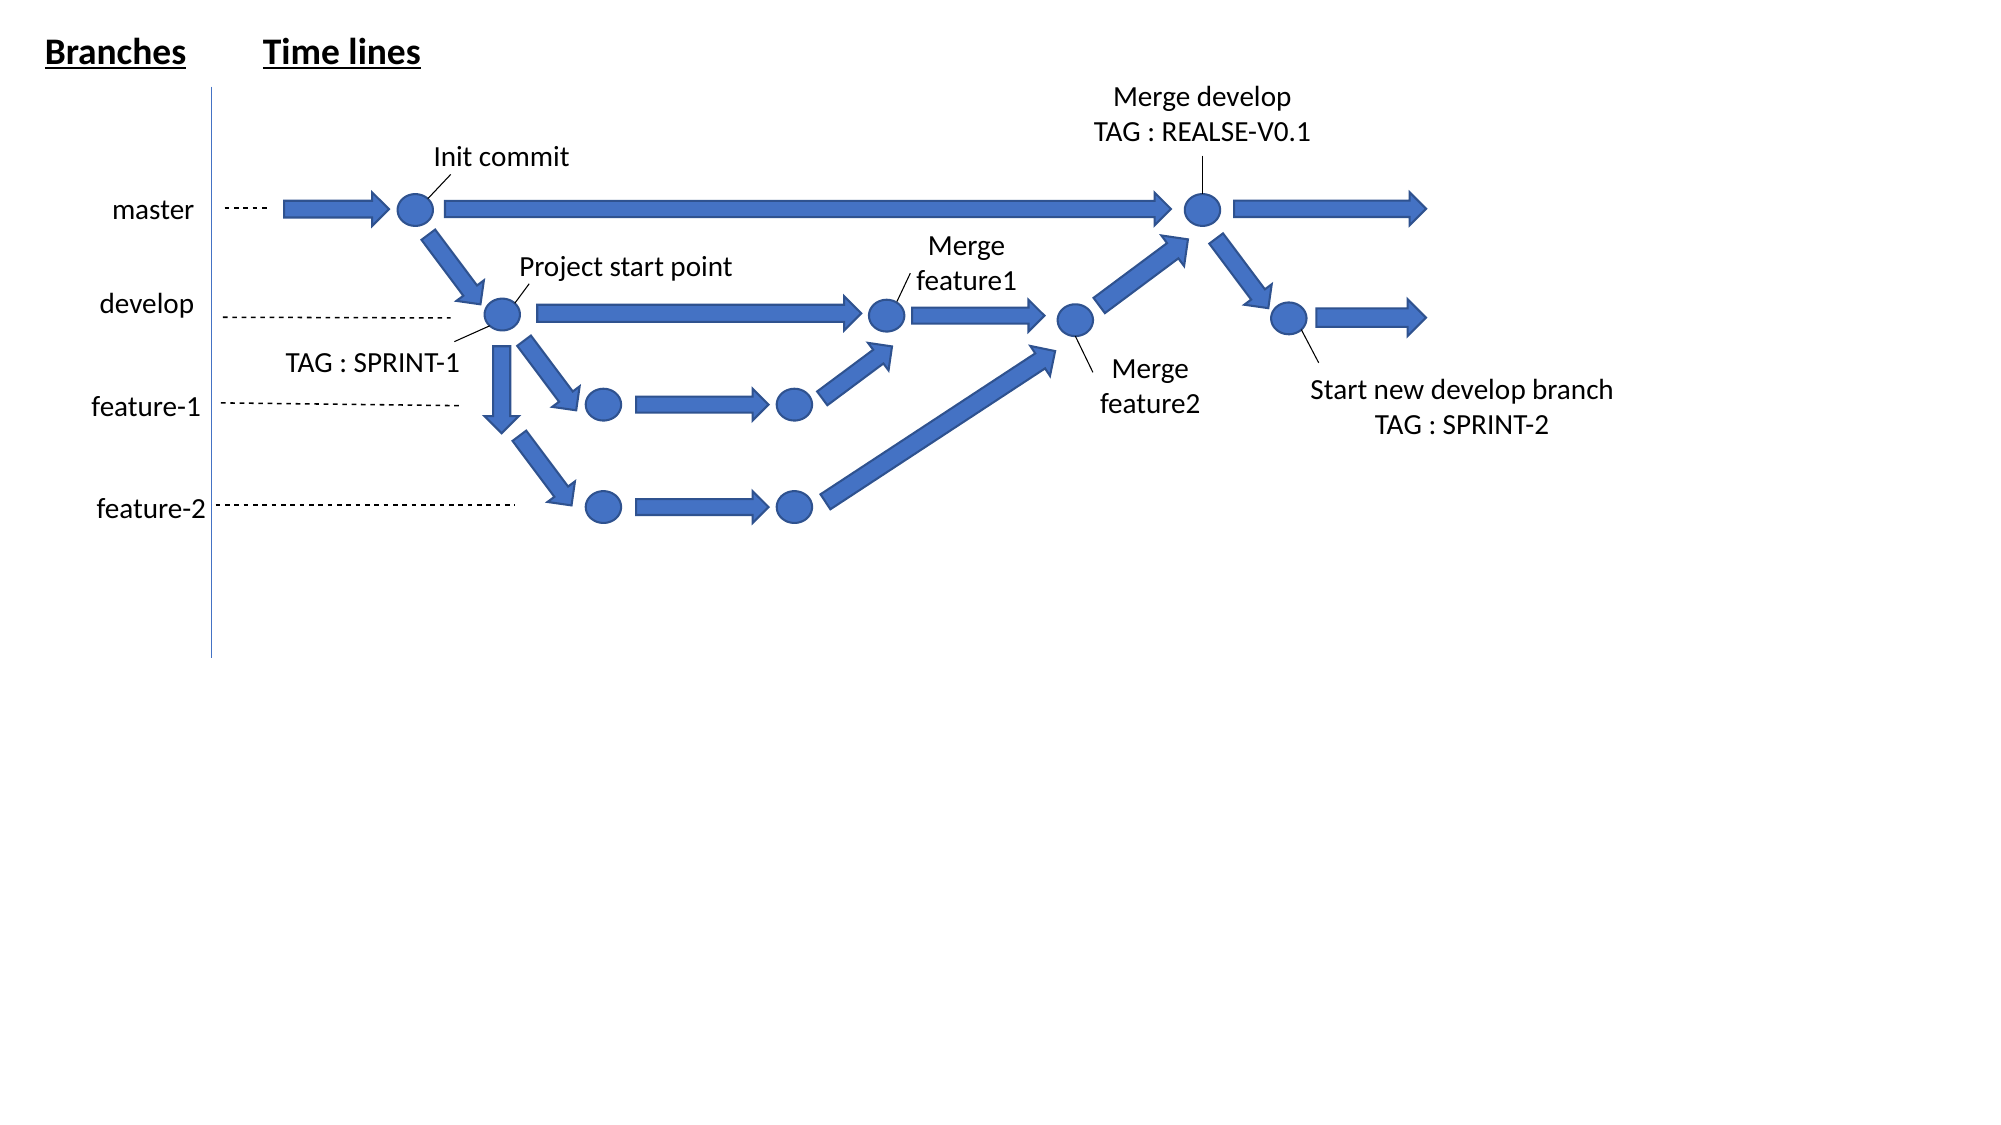

Branches
Time lines
Merge develop
TAG : REALSE-V0.1
Init commit
master
Merge feature1
Project start point
develop
TAG : SPRINT-1
Merge feature2
Start new develop branch
TAG : SPRINT-2
feature-1
feature-2